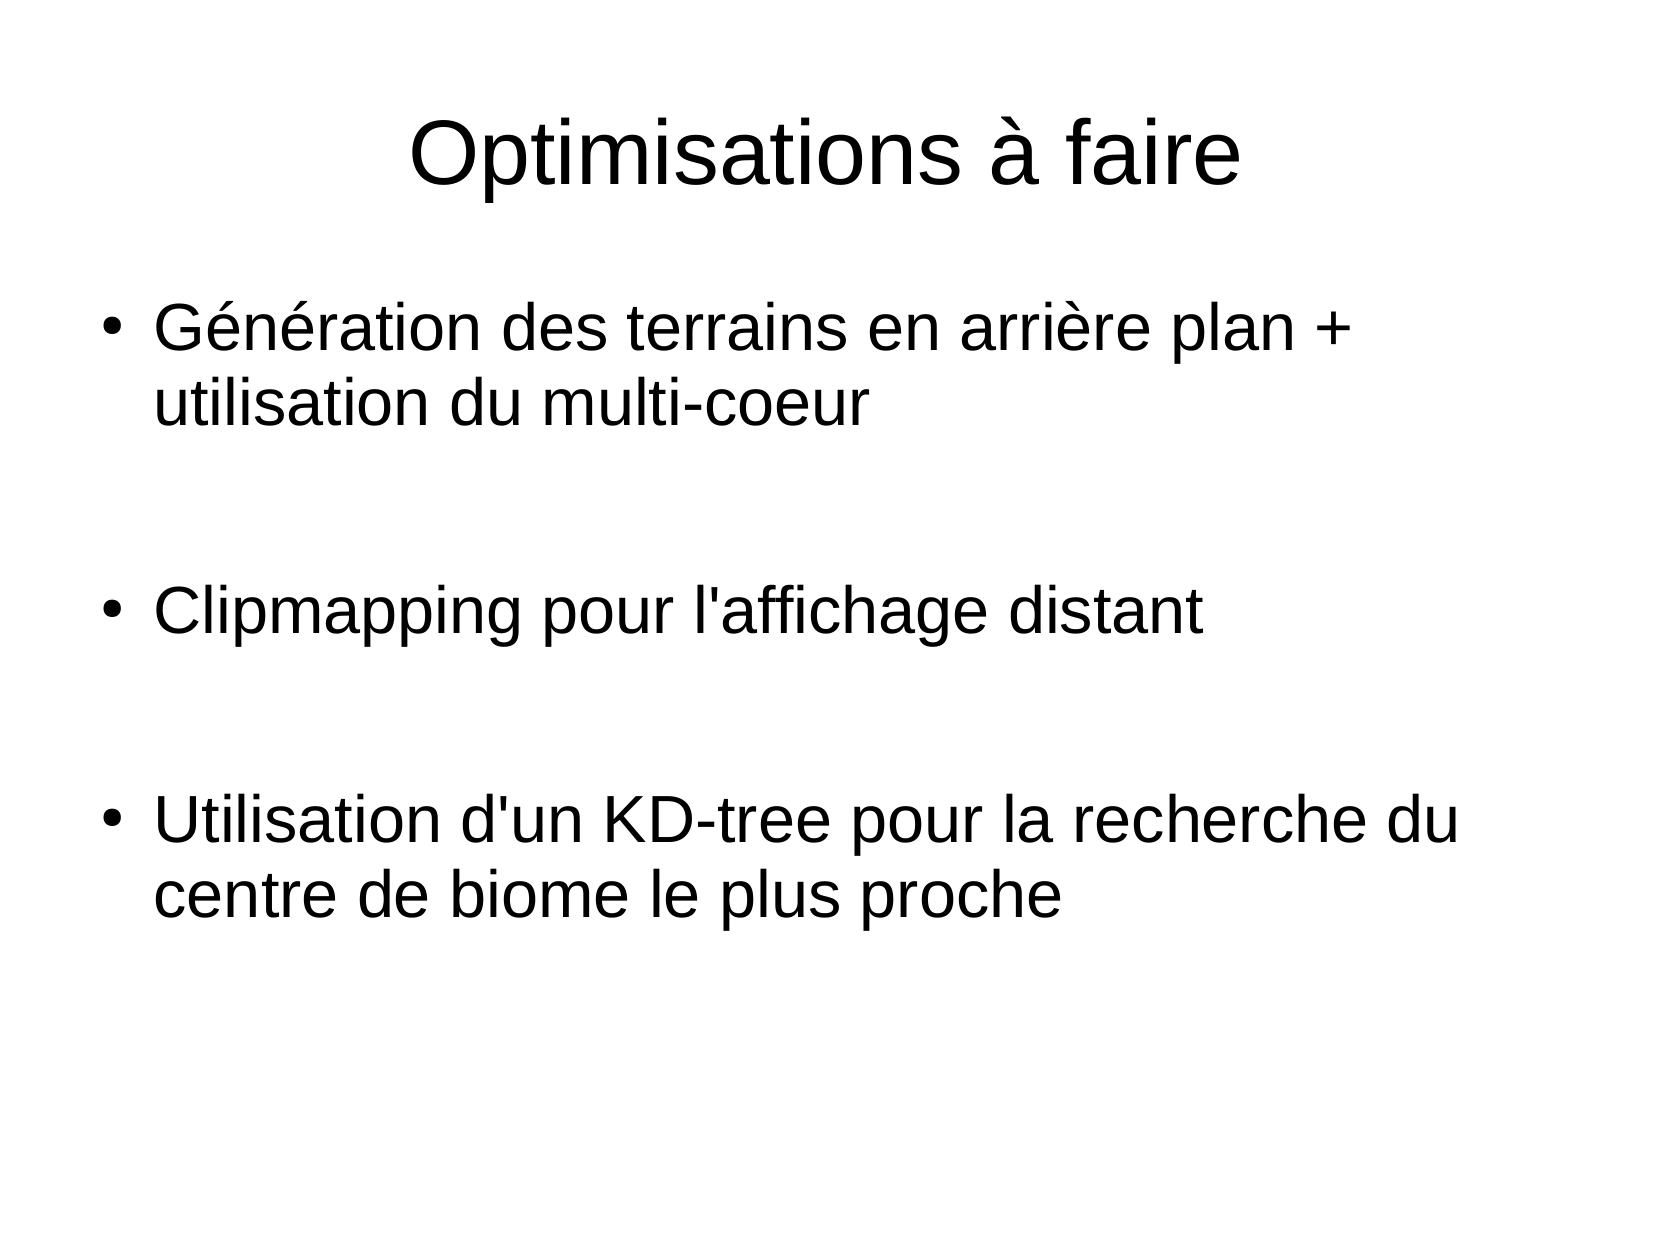

# Optimisations à faire
Génération des terrains en arrière plan + utilisation du multi-coeur
Clipmapping pour l'affichage distant
Utilisation d'un KD-tree pour la recherche du centre de biome le plus proche